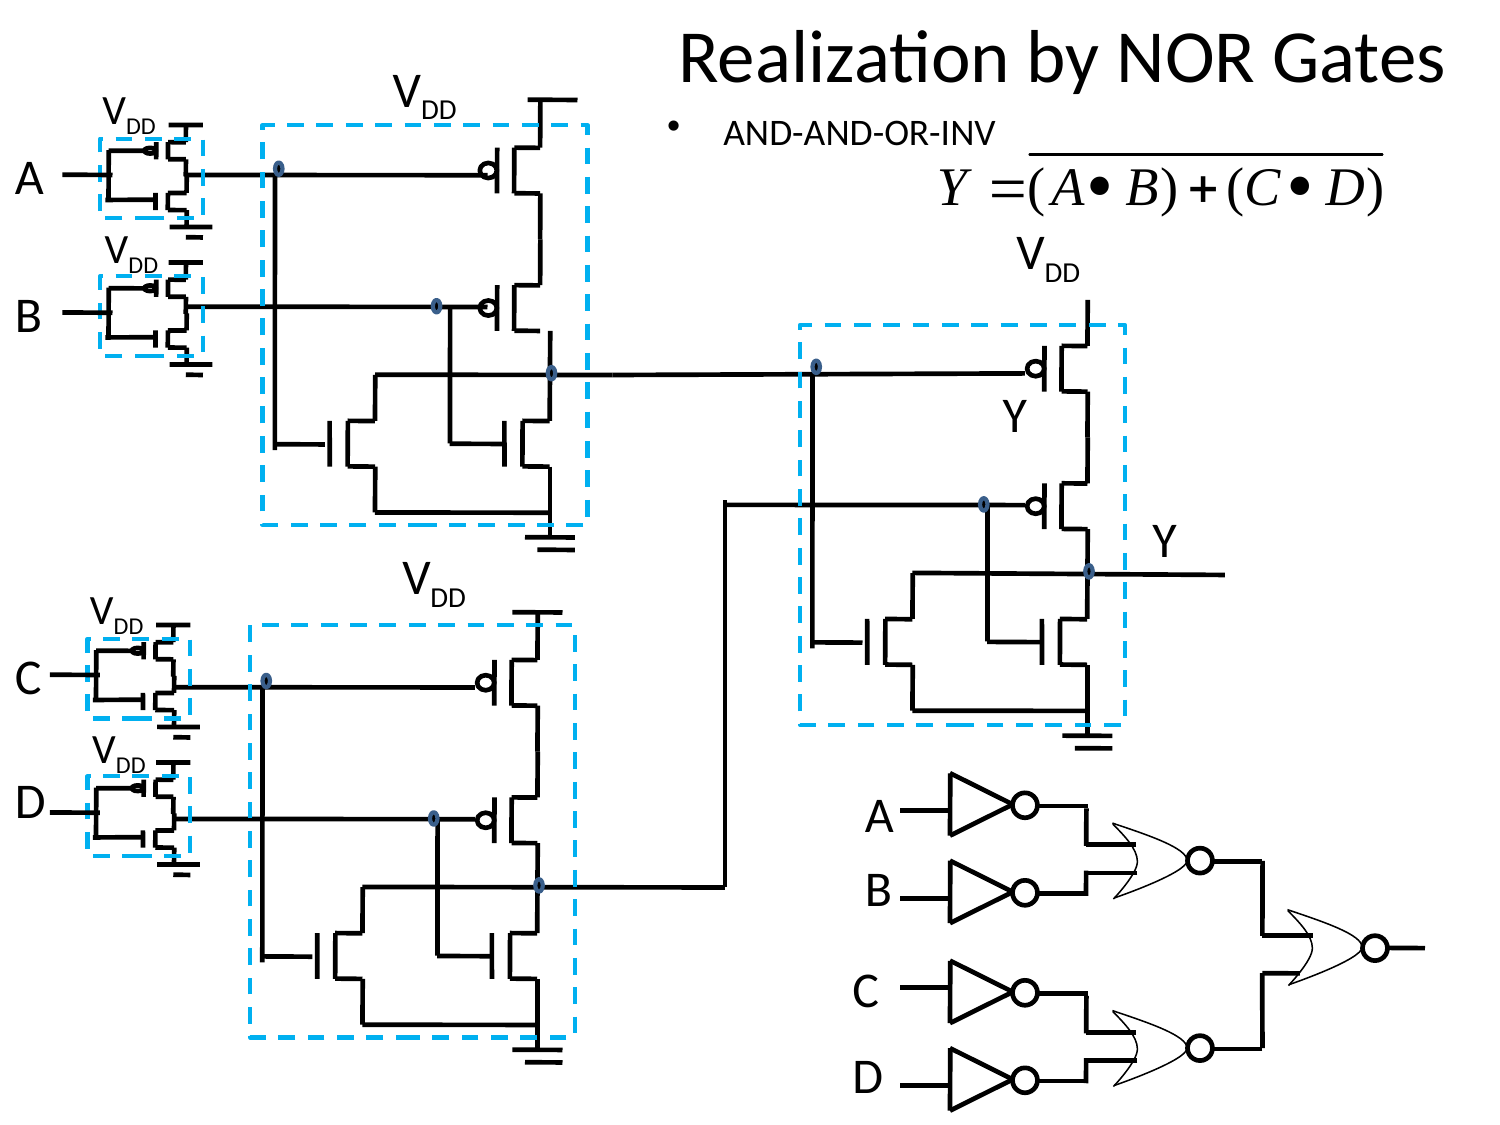

Realization by NOR Gates
VDD
VDD
AND-AND-OR-INV
A
VDD
VDD
B
Y
Y
VDD
VDD
C
VDD
D
A
B
C
D